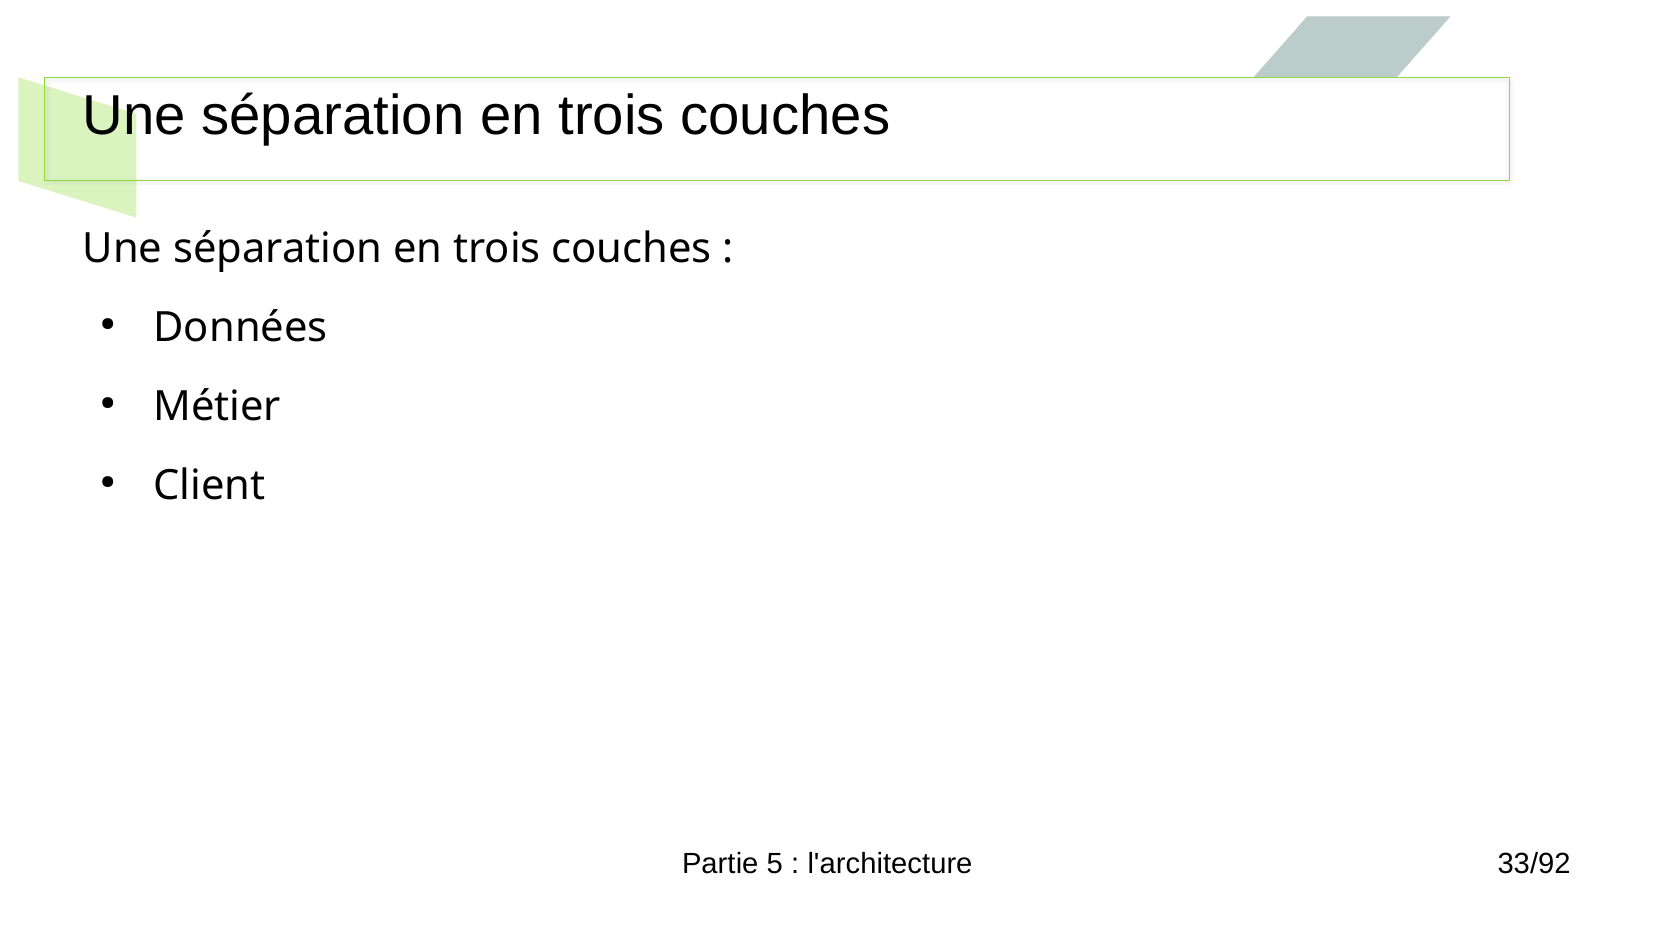

# Une séparation en trois couches
Une séparation en trois couches :
Données
Métier
Client
Partie 5 : l'architecture
33